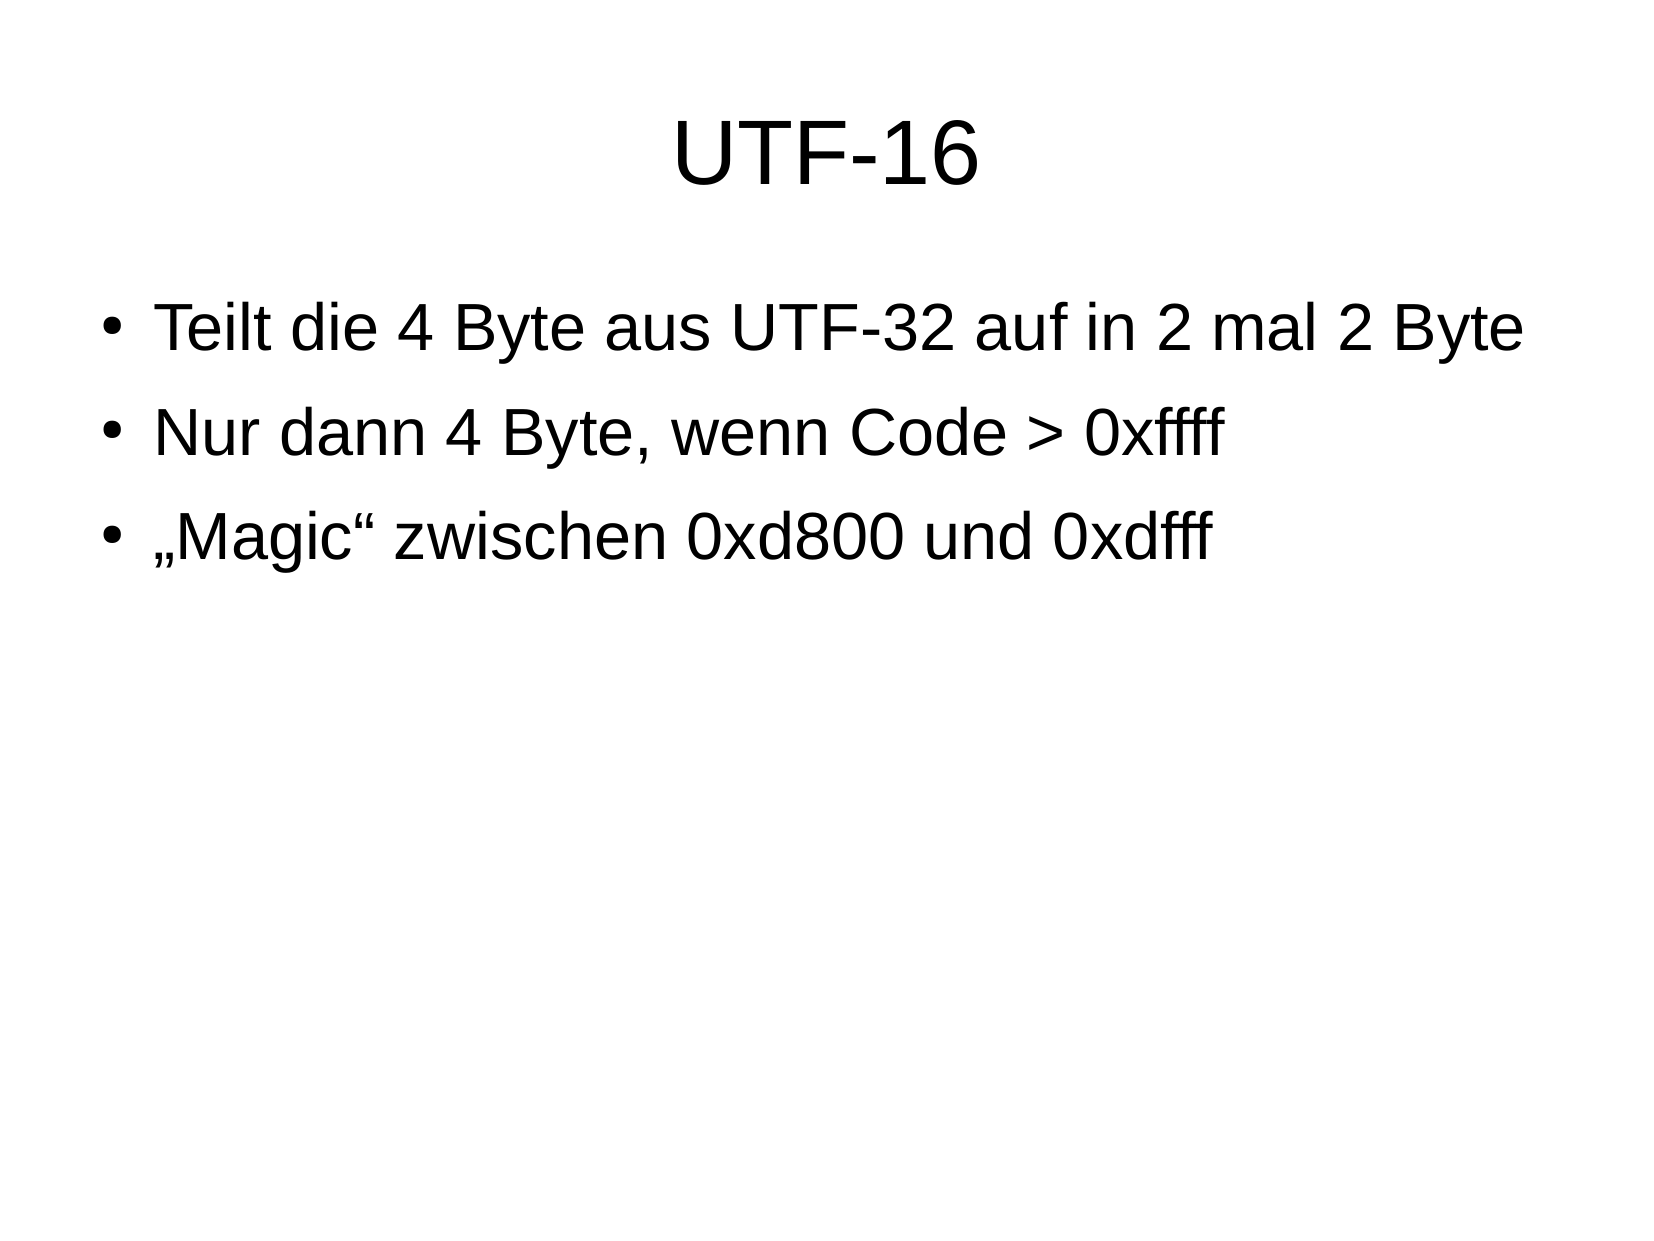

# UTF-16
Teilt die 4 Byte aus UTF-32 auf in 2 mal 2 Byte
Nur dann 4 Byte, wenn Code > 0xffff
„Magic“ zwischen 0xd800 und 0xdfff